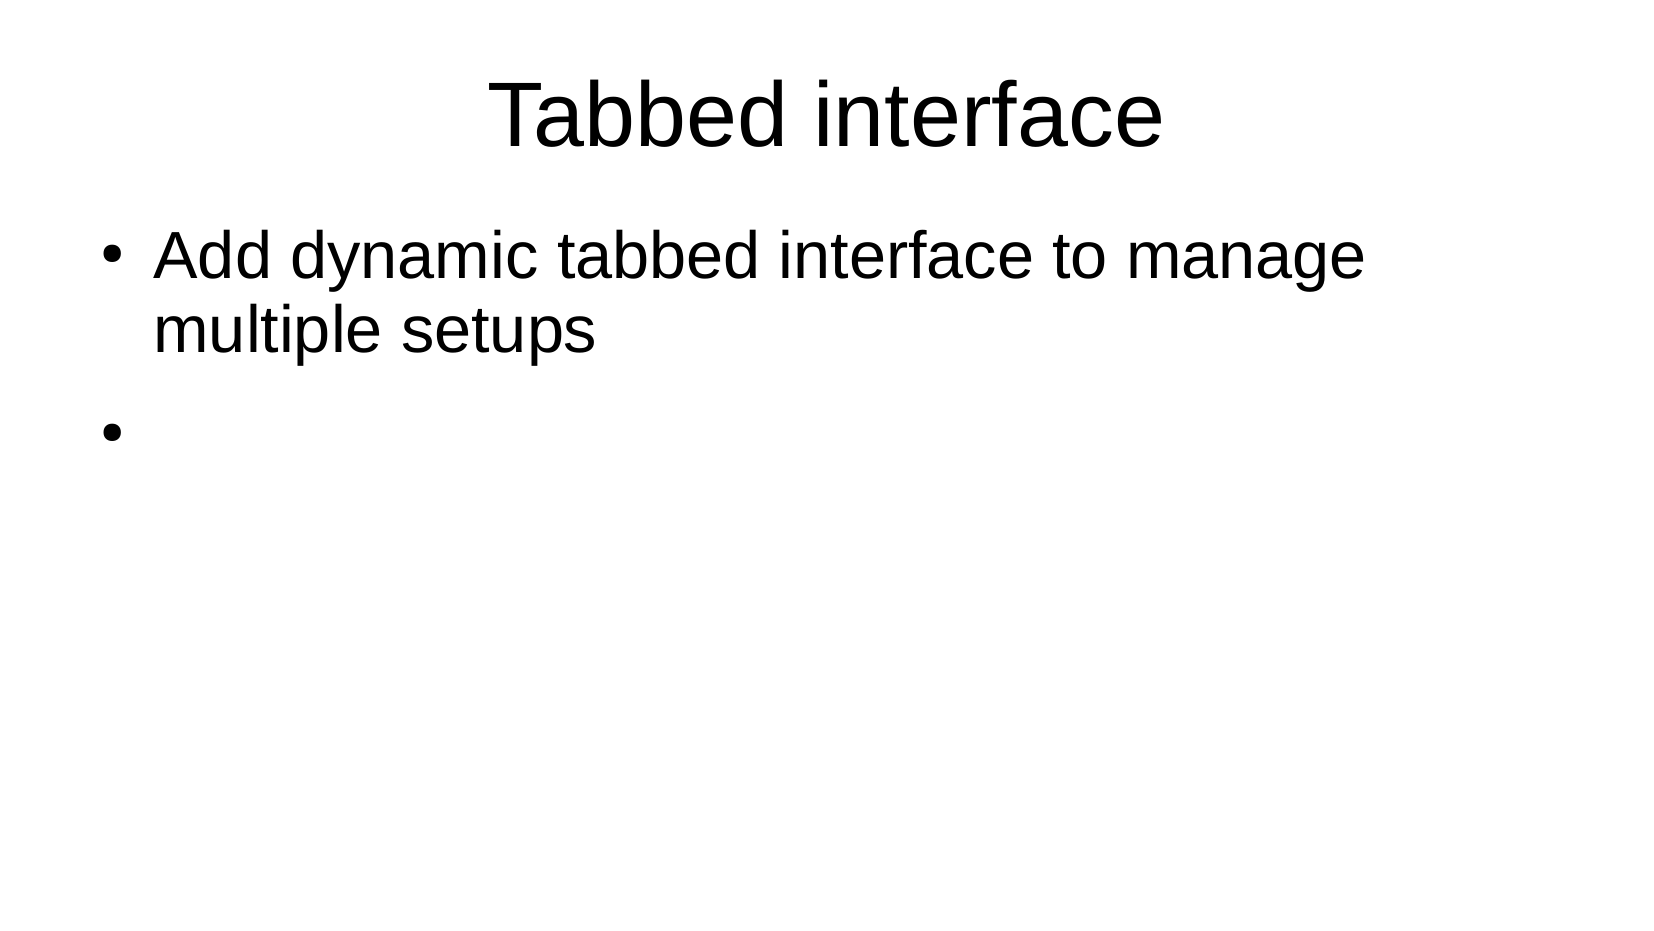

# Tabbed interface
Add dynamic tabbed interface to manage multiple setups